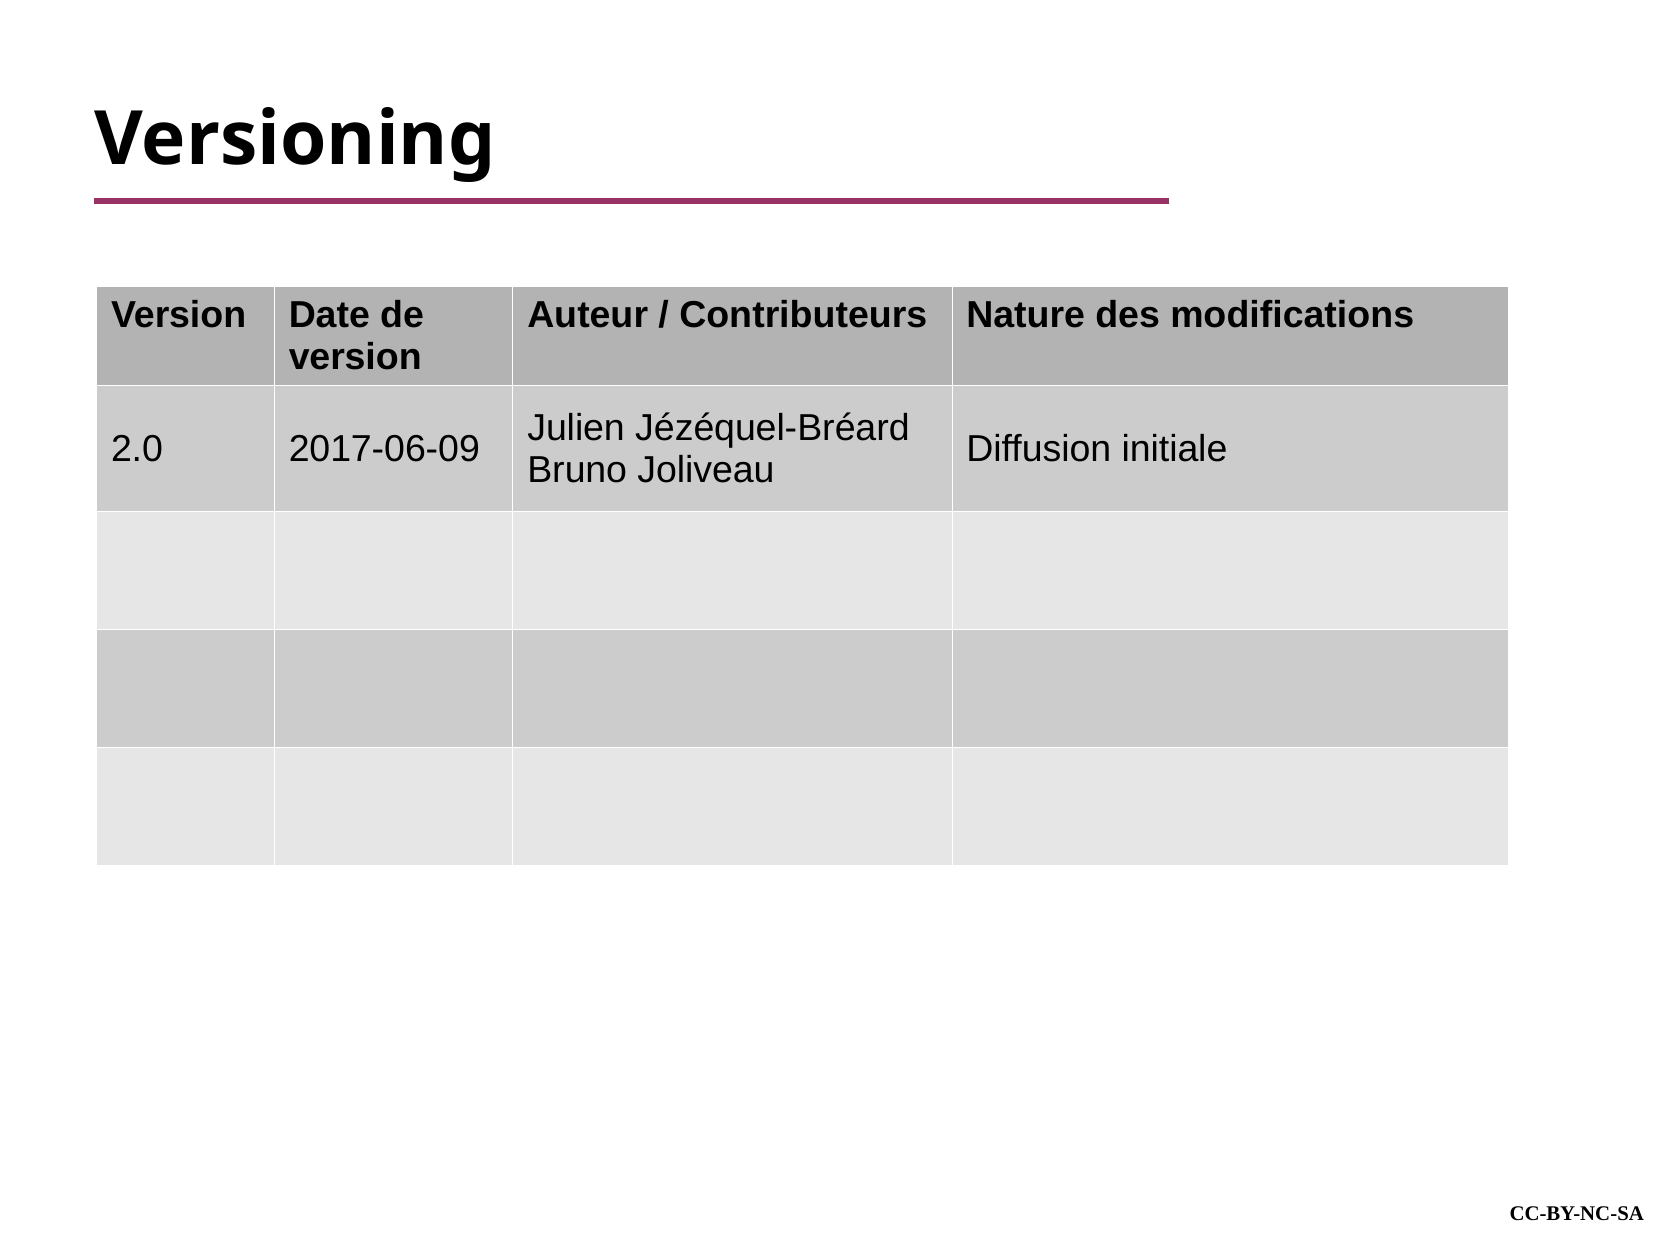

# Versioning
| Version | Date de version | Auteur / Contributeurs | Nature des modifications |
| --- | --- | --- | --- |
| 2.0 | 2017-06-09 | Julien Jézéquel-Bréard Bruno Joliveau | Diffusion initiale |
| | | | |
| | | | |
| | | | |